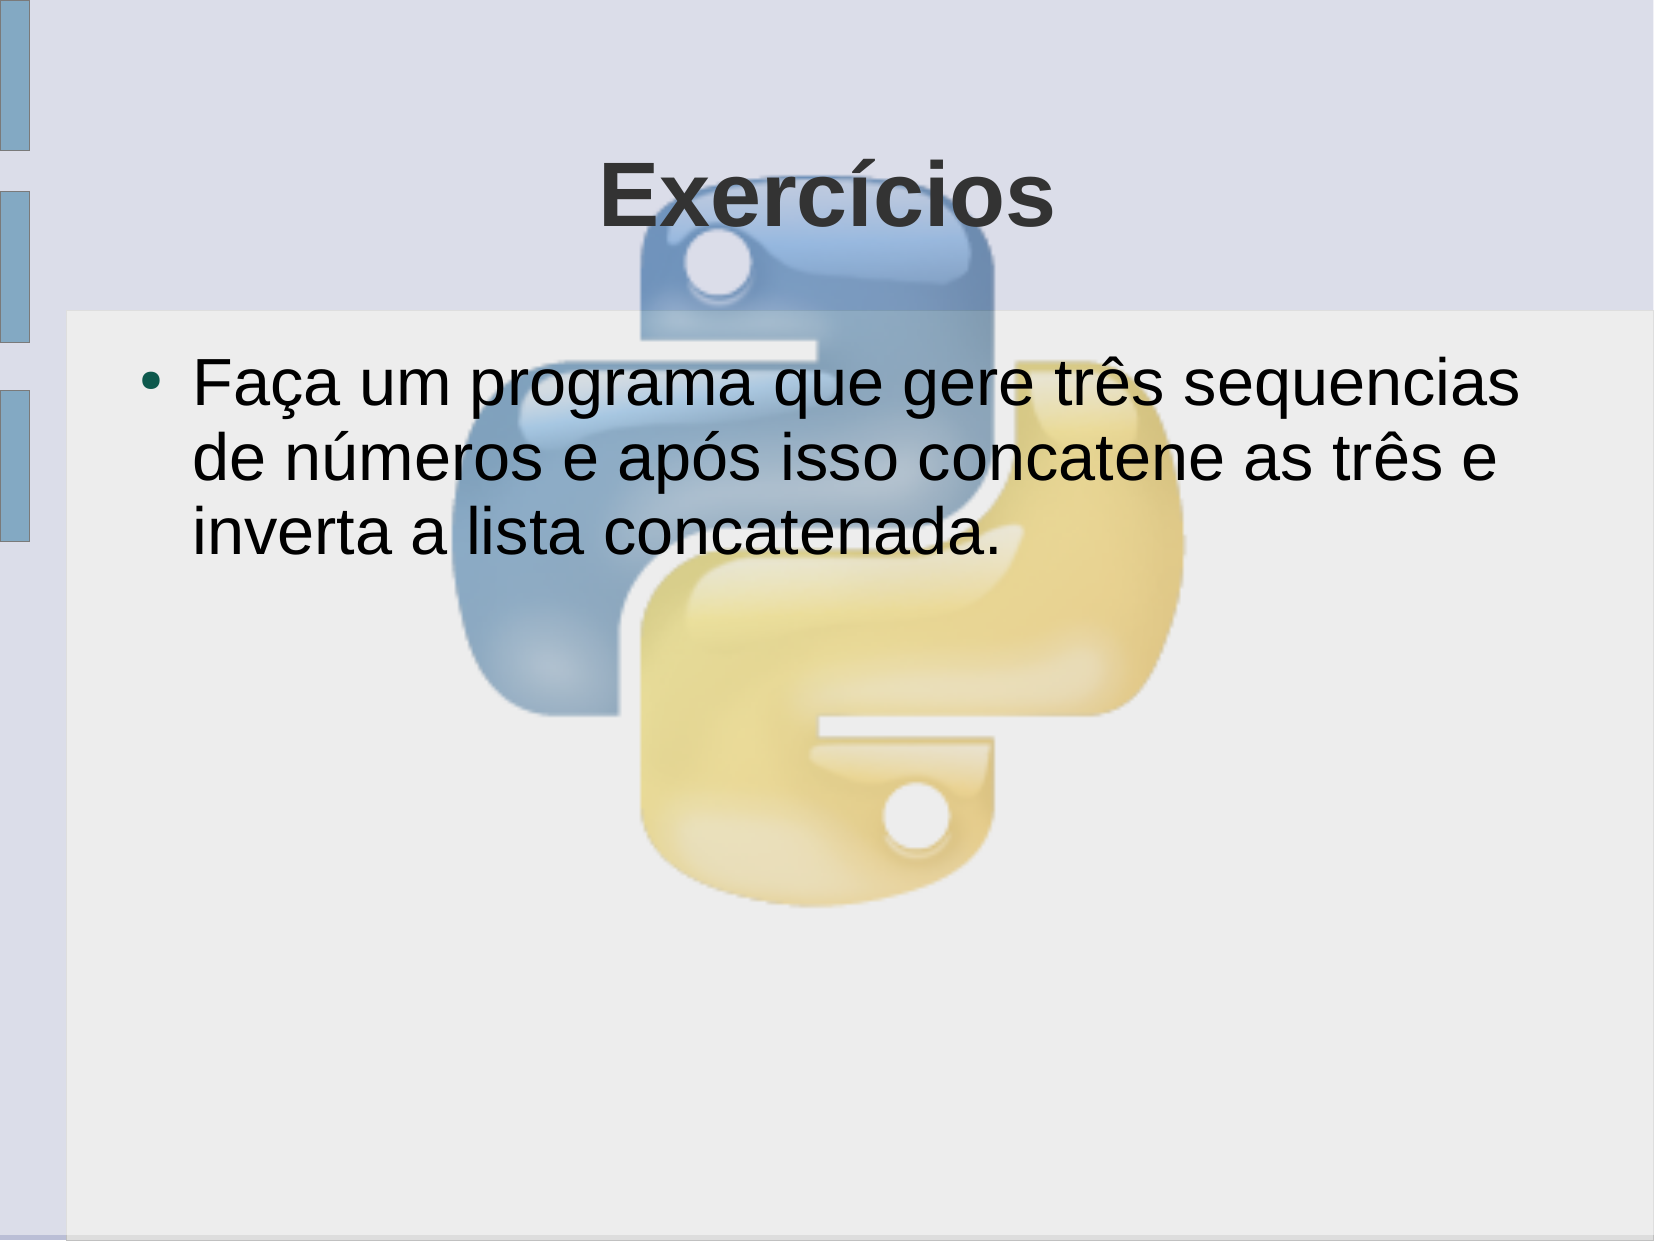

# Exercícios
Faça um programa que gere três sequencias de números e após isso concatene as três e inverta a lista concatenada.